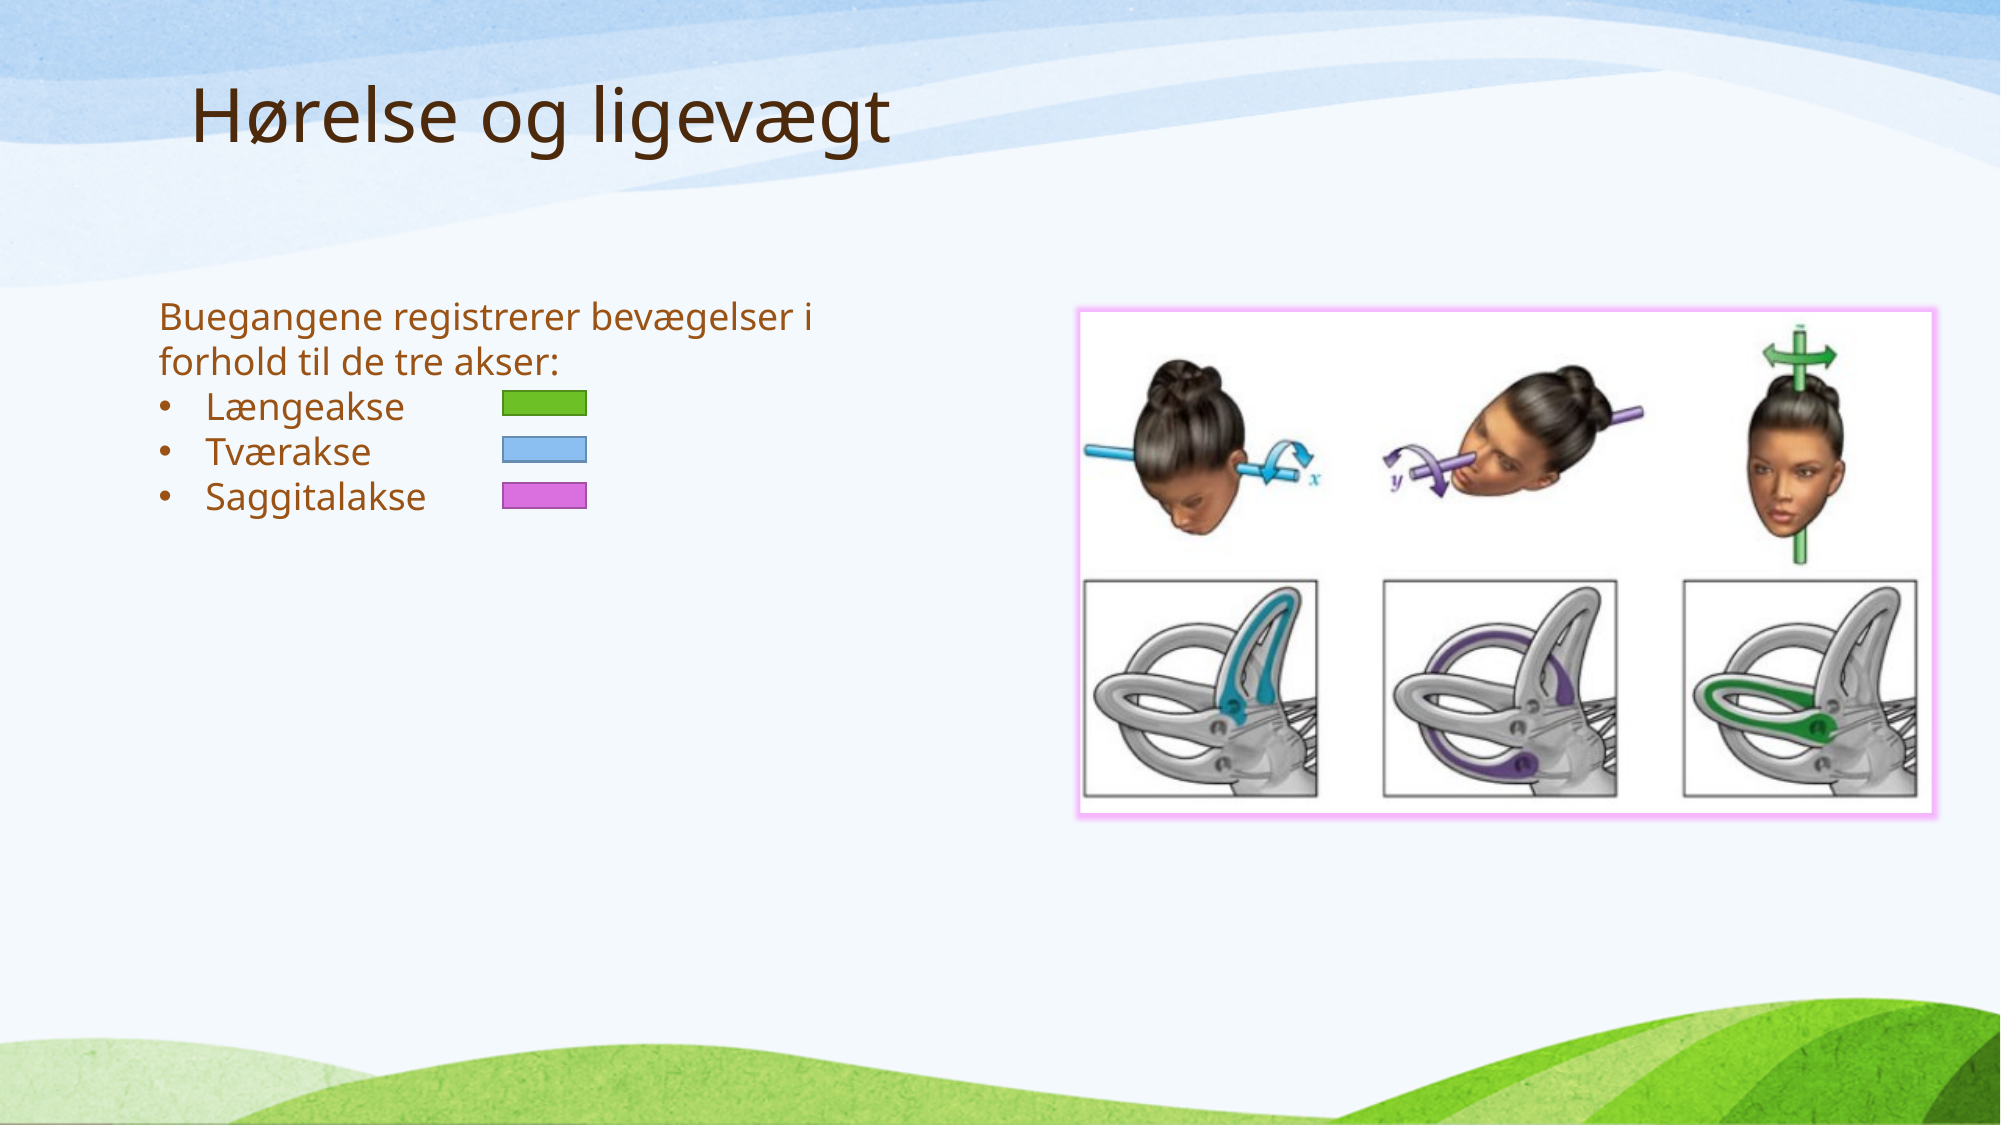

# Hørelse og ligevægt
Buegangene registrerer bevægelser i forhold til de tre akser:
Længeakse
Tværakse
Saggitalakse